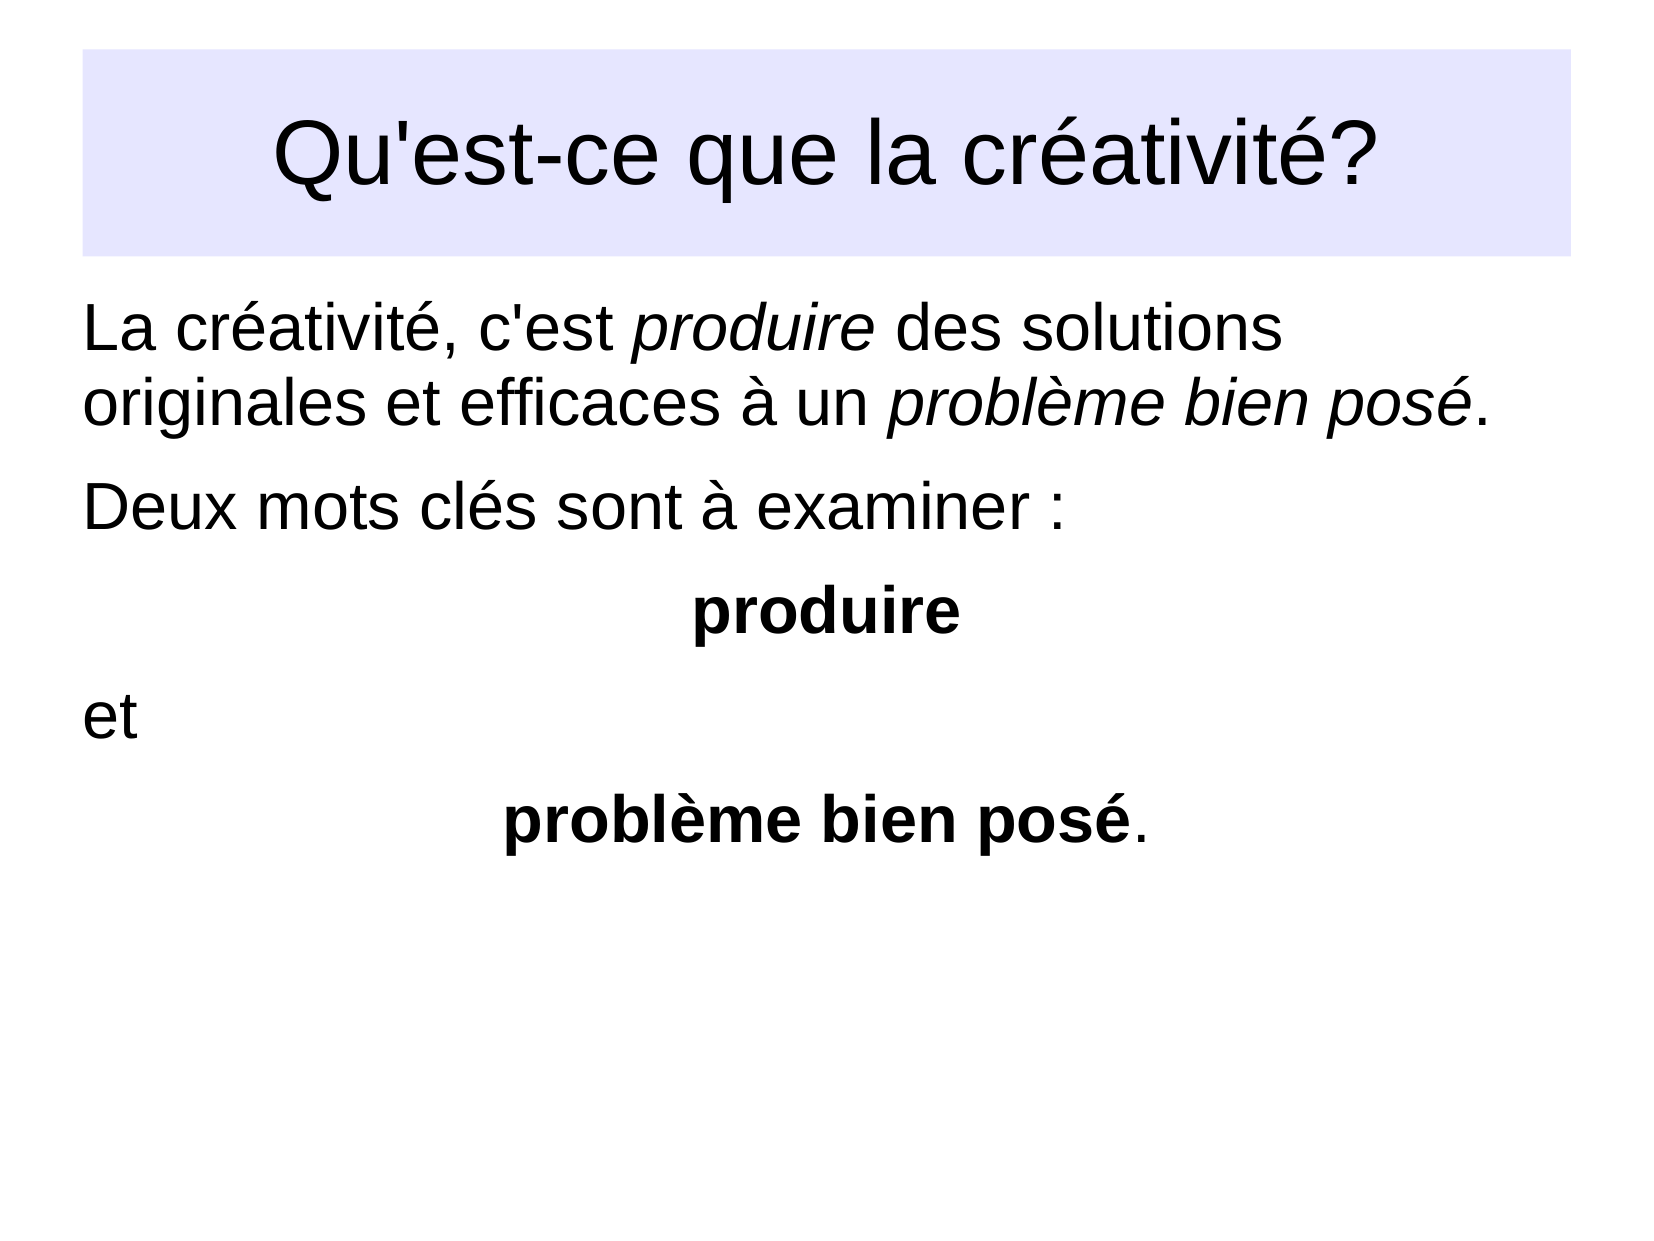

# Qu'est-ce que la créativité?
La créativité, c'est produire des solutions originales et efficaces à un problème bien posé.
Deux mots clés sont à examiner :
produire
et
problème bien posé.